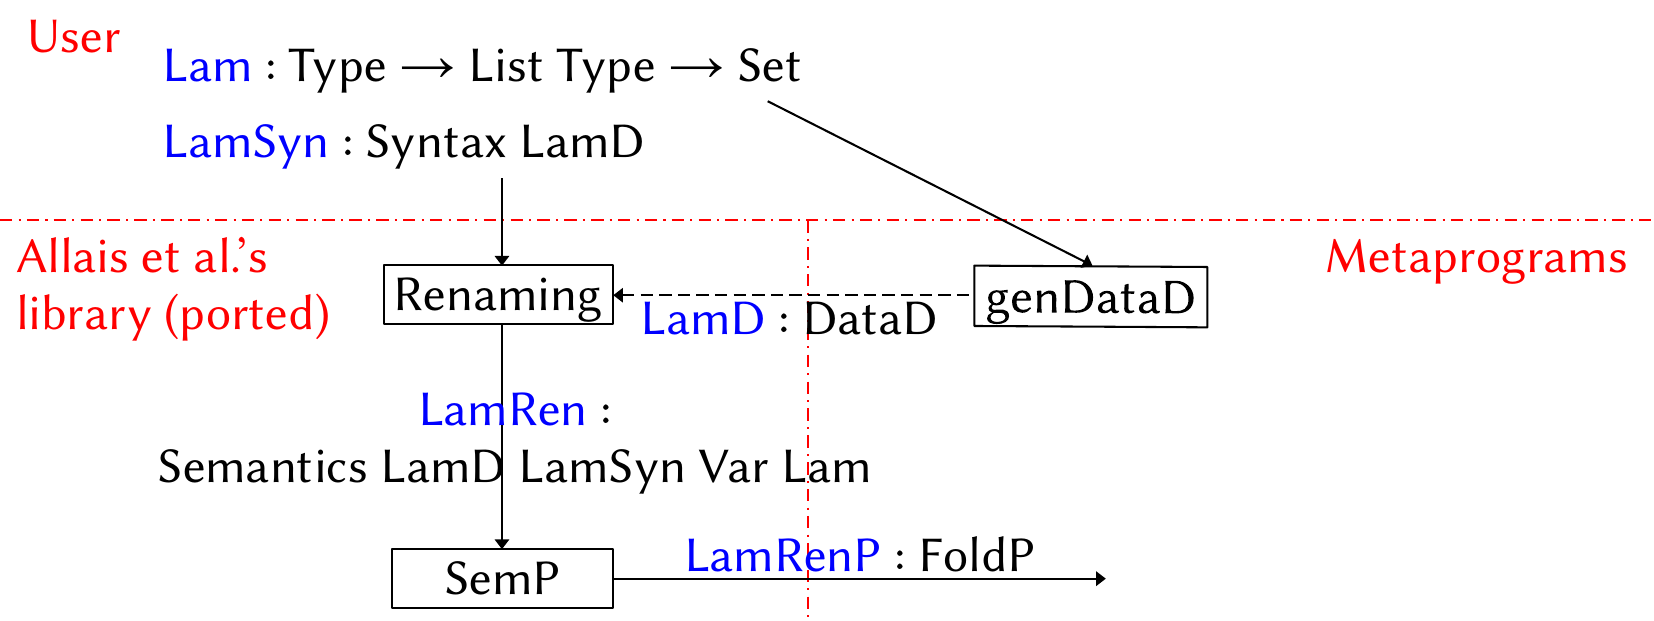

User
Lam : Type → List Type → Set
LamSyn : Syntax LamD
Metaprograms
Allais et al.’s library (ported)
Renaming
genDataD
LamD : DataD
LamRen :
Semantics LamD LamSyn Var Lam
LamRenP : FoldP
SemP